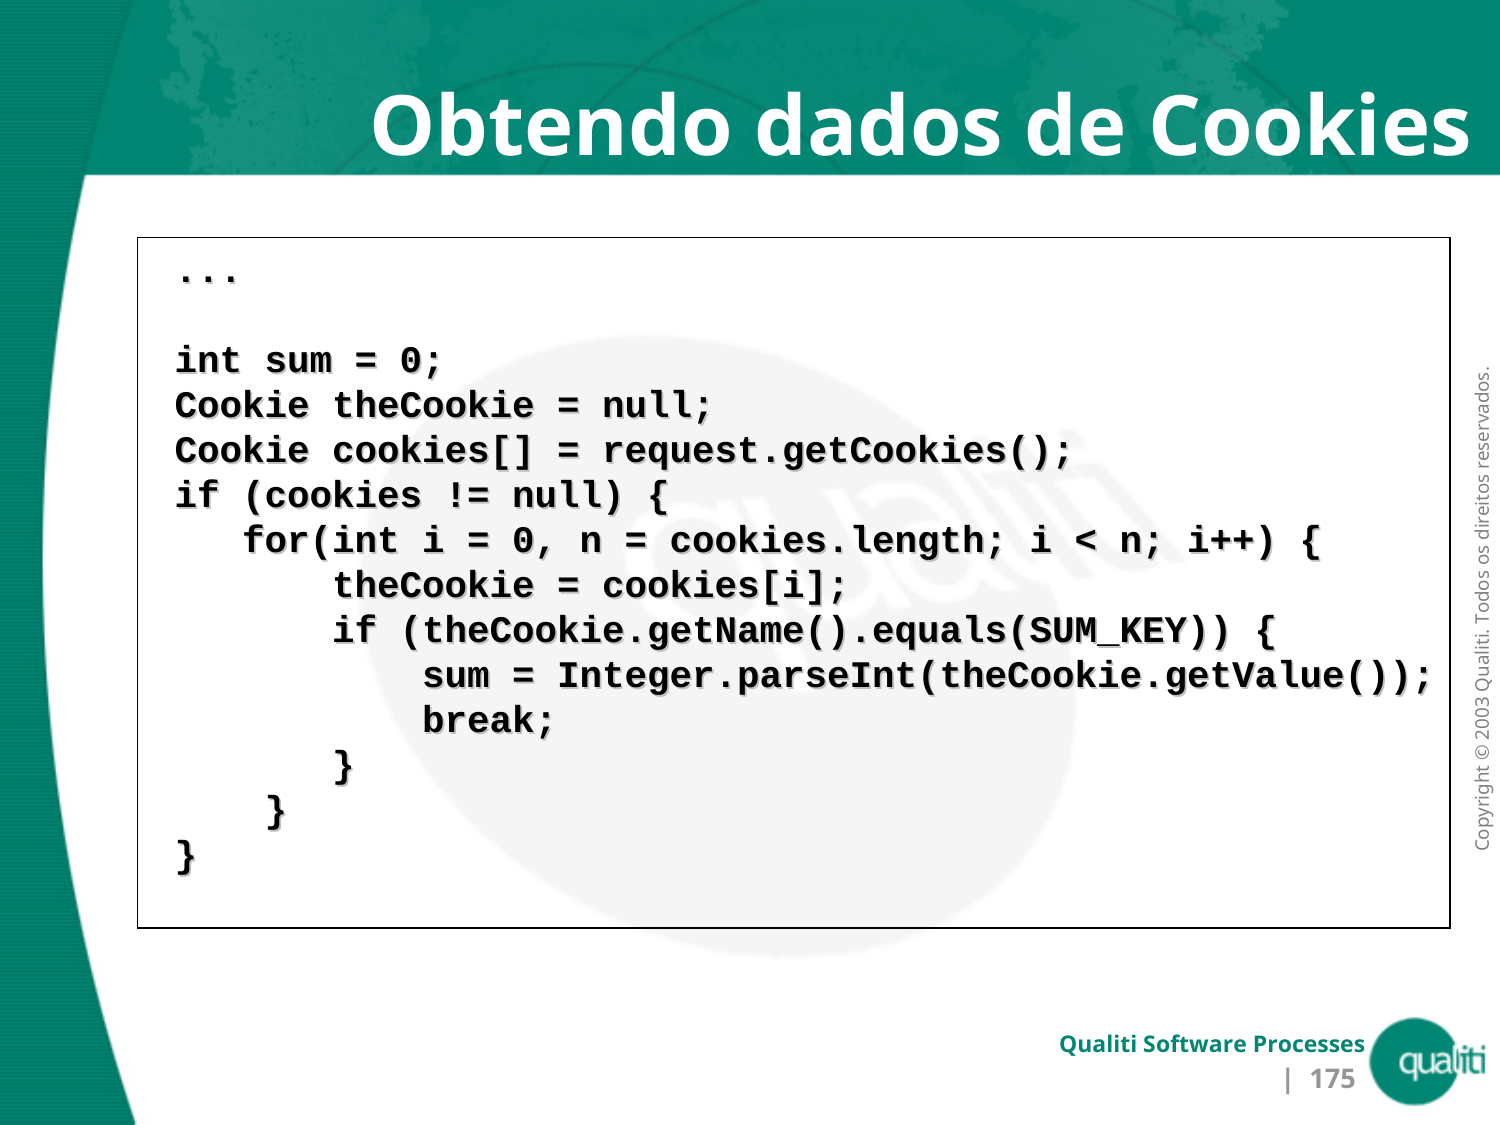

# Obtendo dados de Cookies
 ...
 int sum = 0;
 Cookie theCookie = null;
 Cookie cookies[] = request.getCookies();
 if (cookies != null) {
 for(int i = 0, n = cookies.length; i < n; i++) {
 theCookie = cookies[i];
 if (theCookie.getName().equals(SUM_KEY)) {
 sum = Integer.parseInt(theCookie.getValue());
 break;
 }
 }
 }